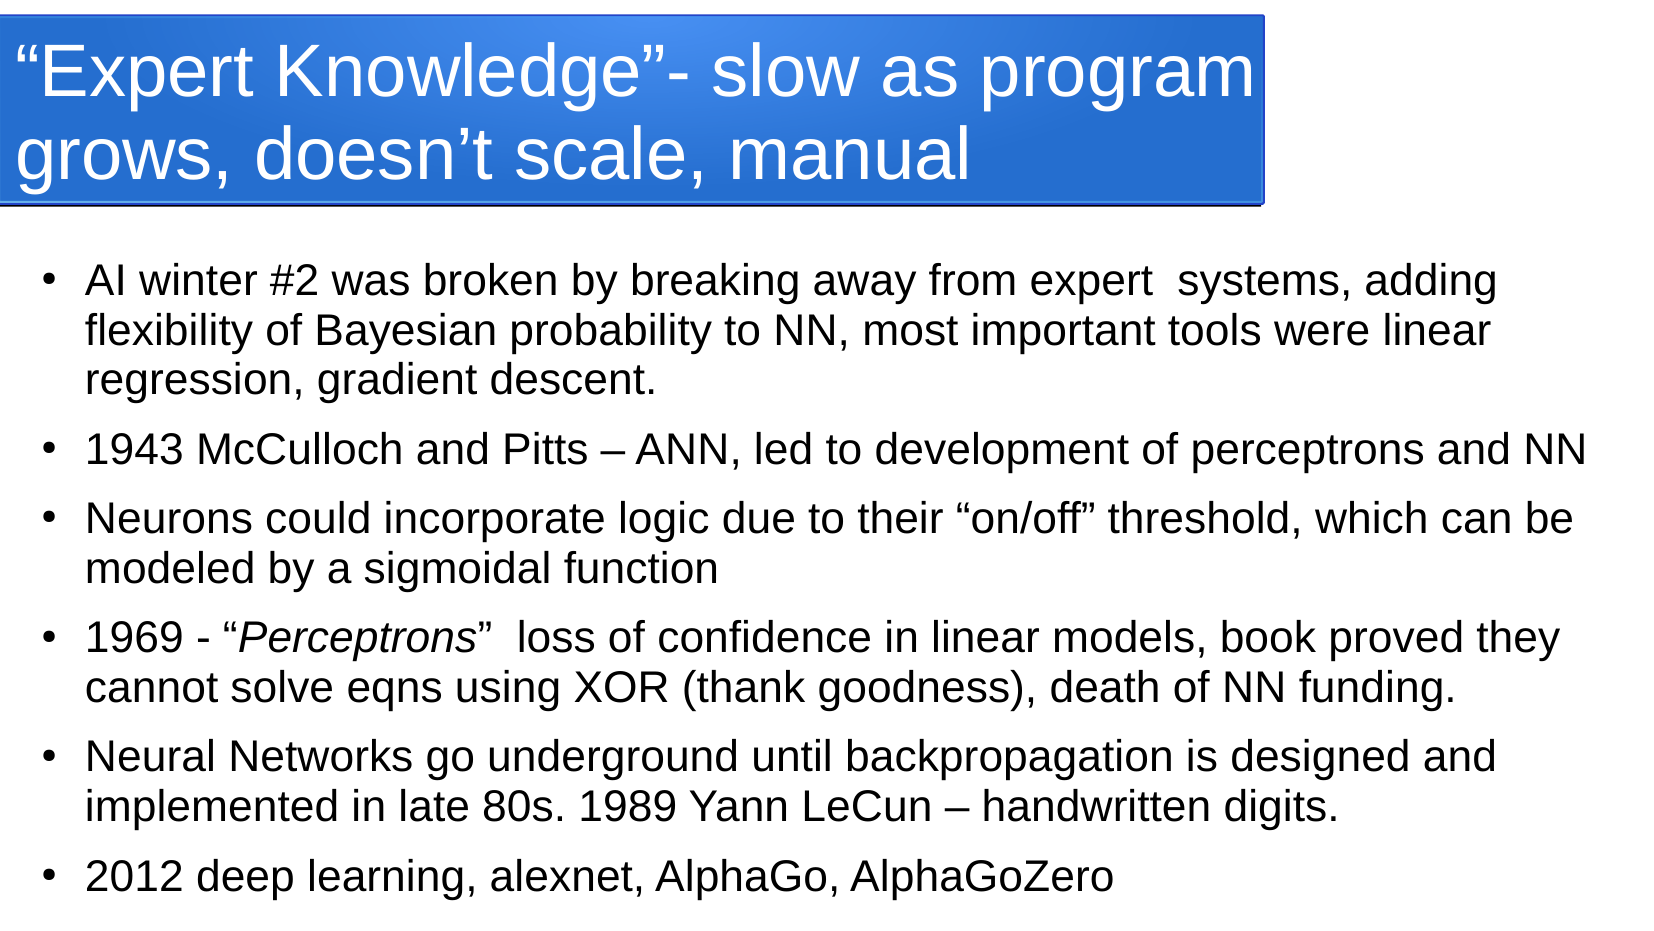

# “Expert Knowledge”- slow as program grows, doesn’t scale, manual
AI winter #2 was broken by breaking away from expert systems, adding flexibility of Bayesian probability to NN, most important tools were linear regression, gradient descent.
1943 McCulloch and Pitts – ANN, led to development of perceptrons and NN
Neurons could incorporate logic due to their “on/off” threshold, which can be modeled by a sigmoidal function
1969 - “Perceptrons” loss of confidence in linear models, book proved they cannot solve eqns using XOR (thank goodness), death of NN funding.
Neural Networks go underground until backpropagation is designed and implemented in late 80s. 1989 Yann LeCun – handwritten digits.
2012 deep learning, alexnet, AlphaGo, AlphaGoZero